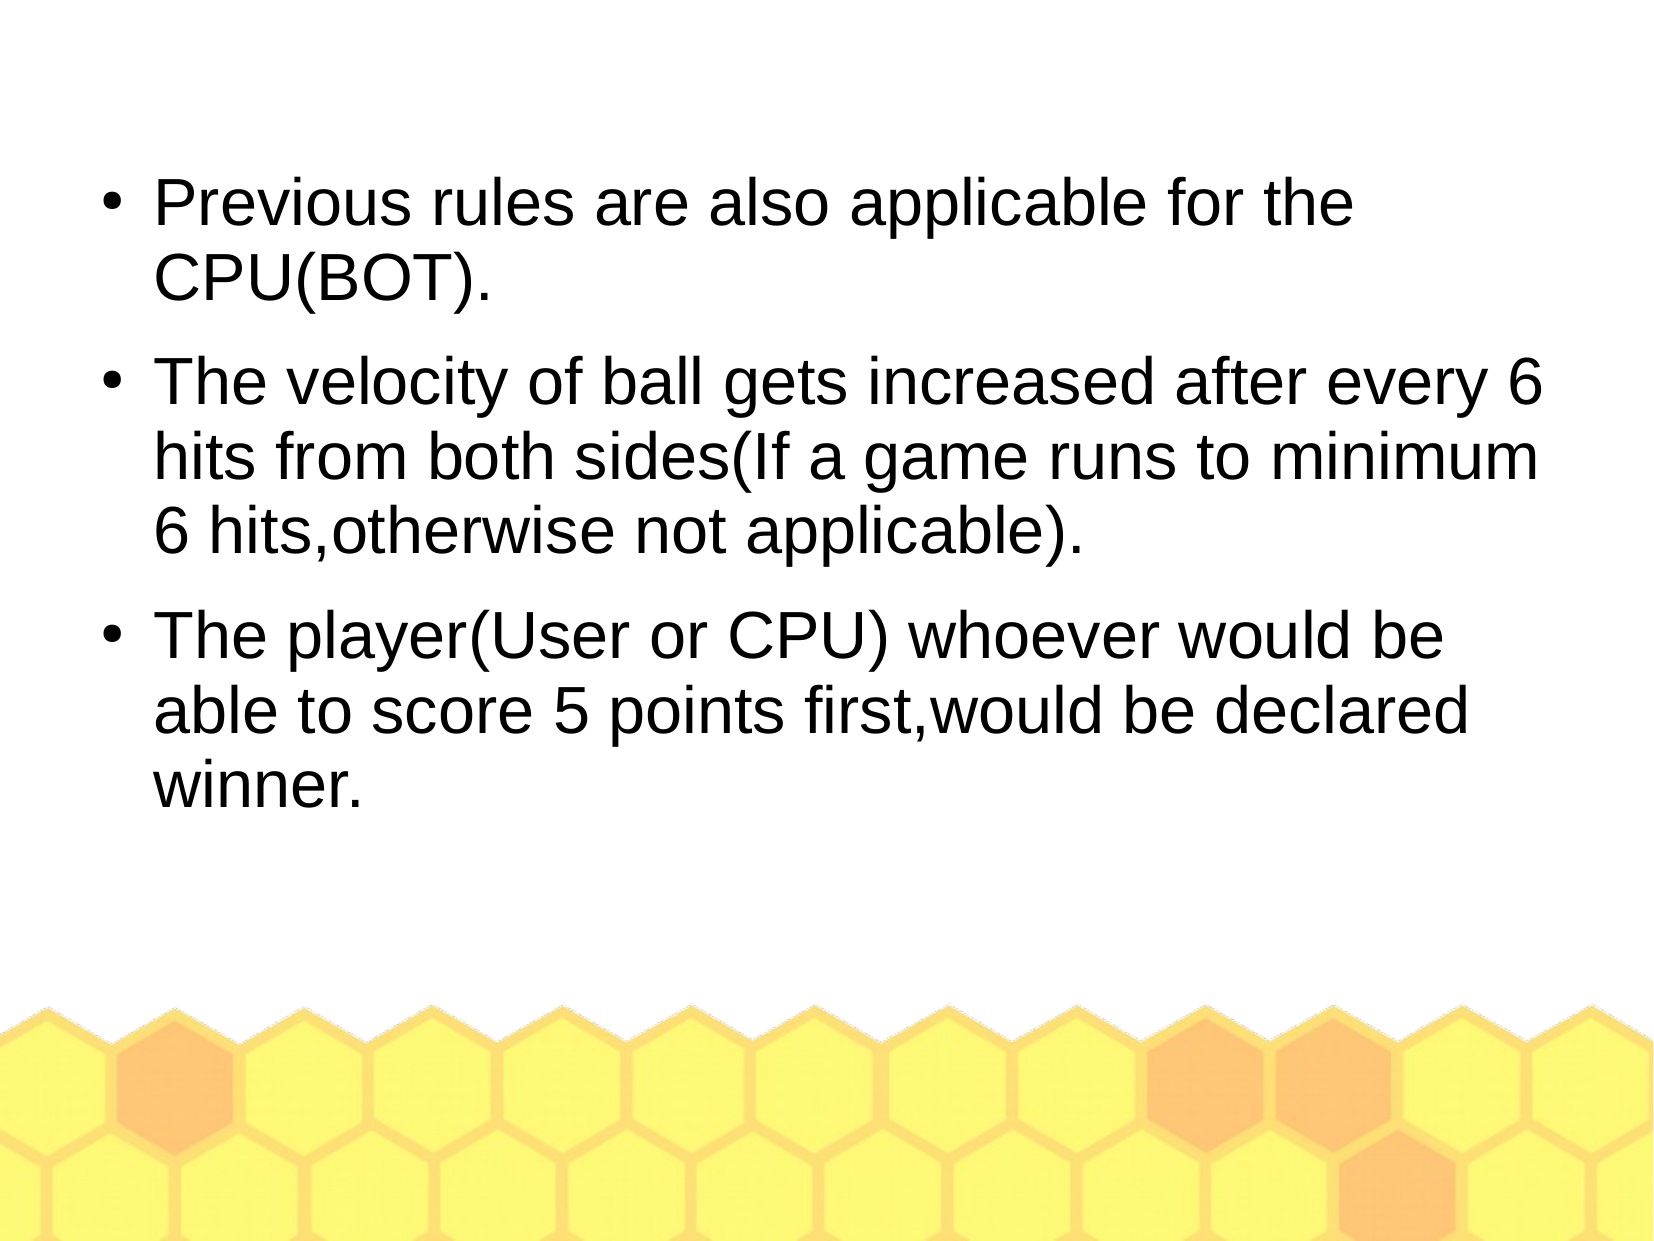

# Previous rules are also applicable for the CPU(BOT).
The velocity of ball gets increased after every 6 hits from both sides(If a game runs to minimum 6 hits,otherwise not applicable).
The player(User or CPU) whoever would be able to score 5 points first,would be declared winner.